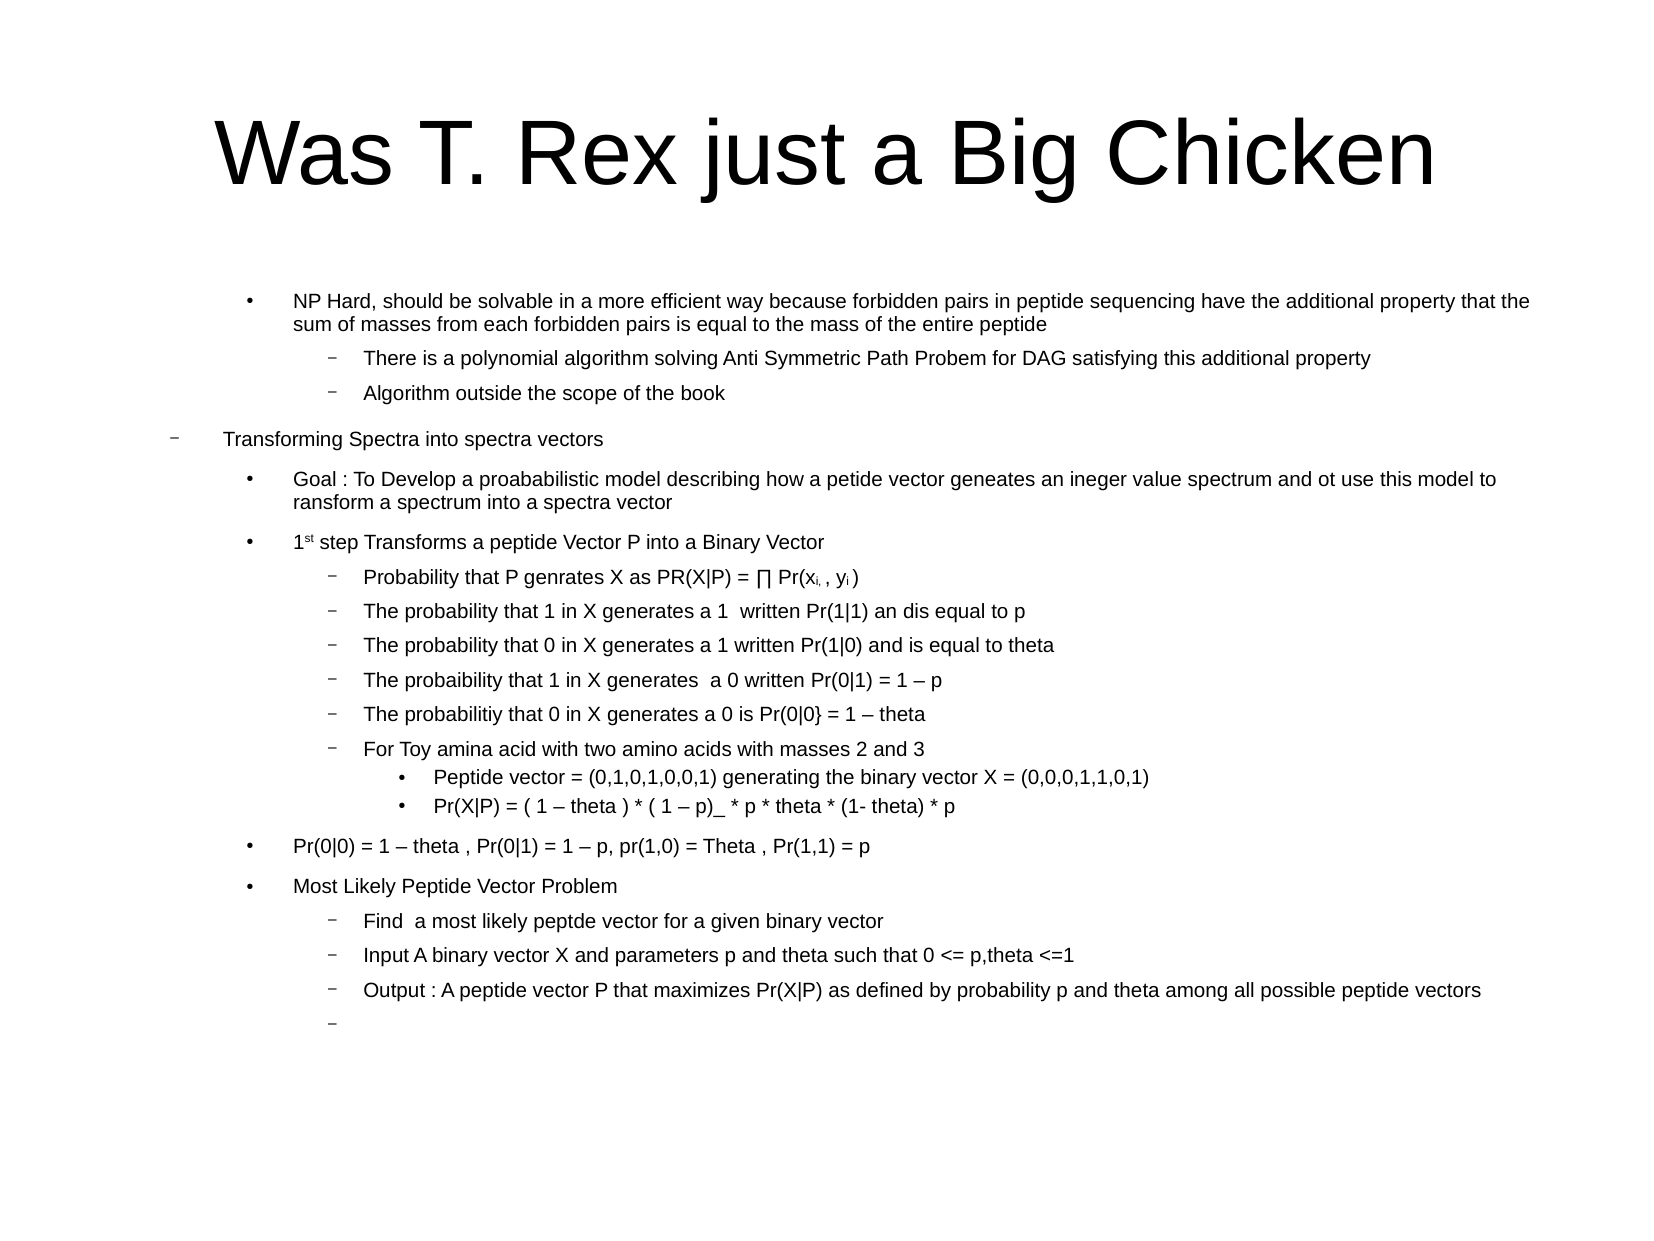

# Was T. Rex just a Big Chicken
NP Hard, should be solvable in a more efficient way because forbidden pairs in peptide sequencing have the additional property that the sum of masses from each forbidden pairs is equal to the mass of the entire peptide
There is a polynomial algorithm solving Anti Symmetric Path Probem for DAG satisfying this additional property
Algorithm outside the scope of the book
Transforming Spectra into spectra vectors
Goal : To Develop a proababilistic model describing how a petide vector geneates an ineger value spectrum and ot use this model to ransform a spectrum into a spectra vector
1st step Transforms a peptide Vector P into a Binary Vector
Probability that P genrates X as PR(X|P) = ∏ Pr(xi, , yi )
The probability that 1 in X generates a 1 written Pr(1|1) an dis equal to p
The probability that 0 in X generates a 1 written Pr(1|0) and is equal to theta
The probaibility that 1 in X generates a 0 written Pr(0|1) = 1 – p
The probabilitiy that 0 in X generates a 0 is Pr(0|0} = 1 – theta
For Toy amina acid with two amino acids with masses 2 and 3
Peptide vector = (0,1,0,1,0,0,1) generating the binary vector X = (0,0,0,1,1,0,1)
Pr(X|P) = ( 1 – theta ) * ( 1 – p)_ * p * theta * (1- theta) * p
Pr(0|0) = 1 – theta , Pr(0|1) = 1 – p, pr(1,0) = Theta , Pr(1,1) = p
Most Likely Peptide Vector Problem
Find a most likely peptde vector for a given binary vector
Input A binary vector X and parameters p and theta such that 0 <= p,theta <=1
Output : A peptide vector P that maximizes Pr(X|P) as defined by probability p and theta among all possible peptide vectors